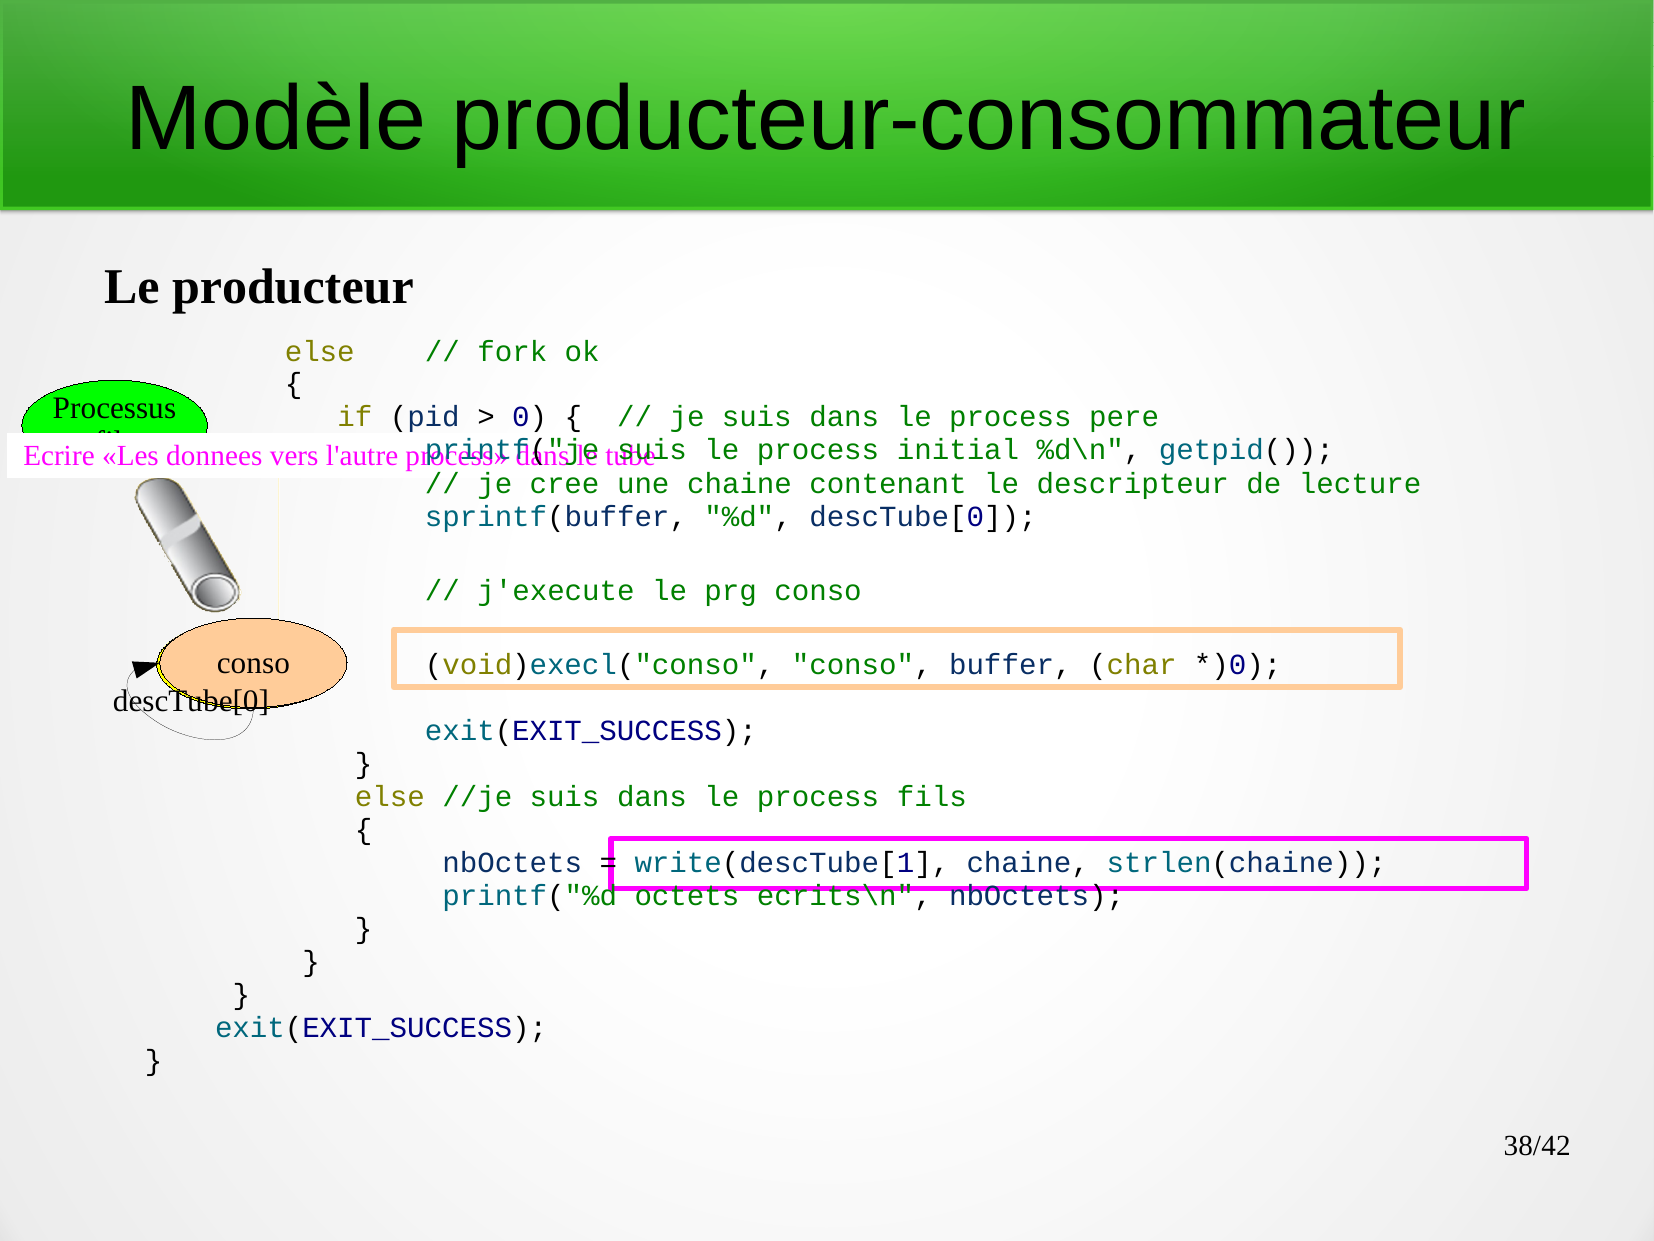

# Modèle producteur-consommateur
Le producteur
Processus
fils
Processus
père
Ecrire «Les donnees vers l'autre process» dans le tube
conso
38